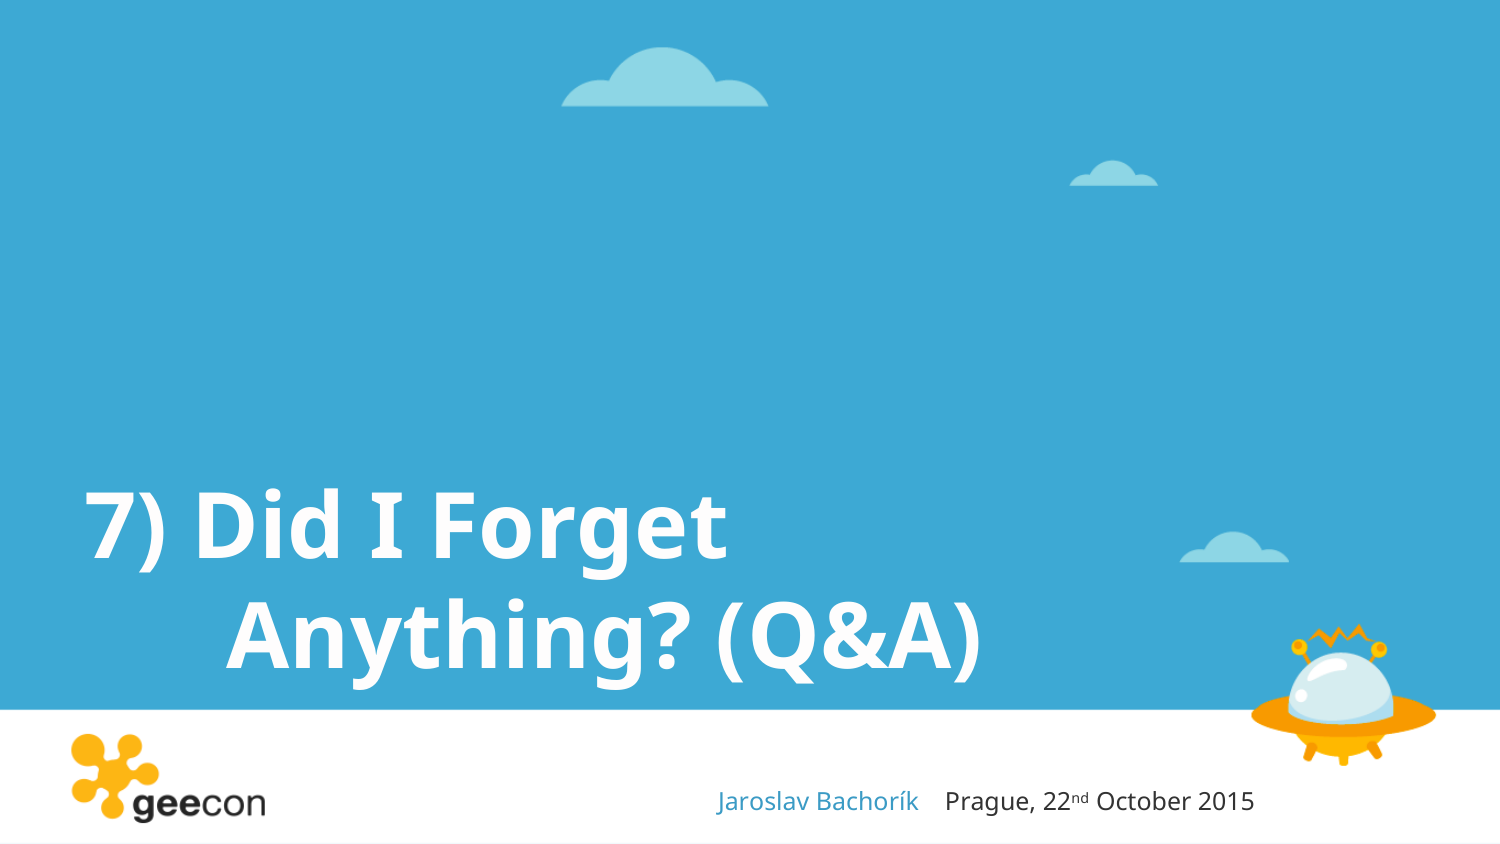

# 7) Did I Forget Anything? (Q&A)
Jaroslav Bachorík Prague, 22nd October 2015